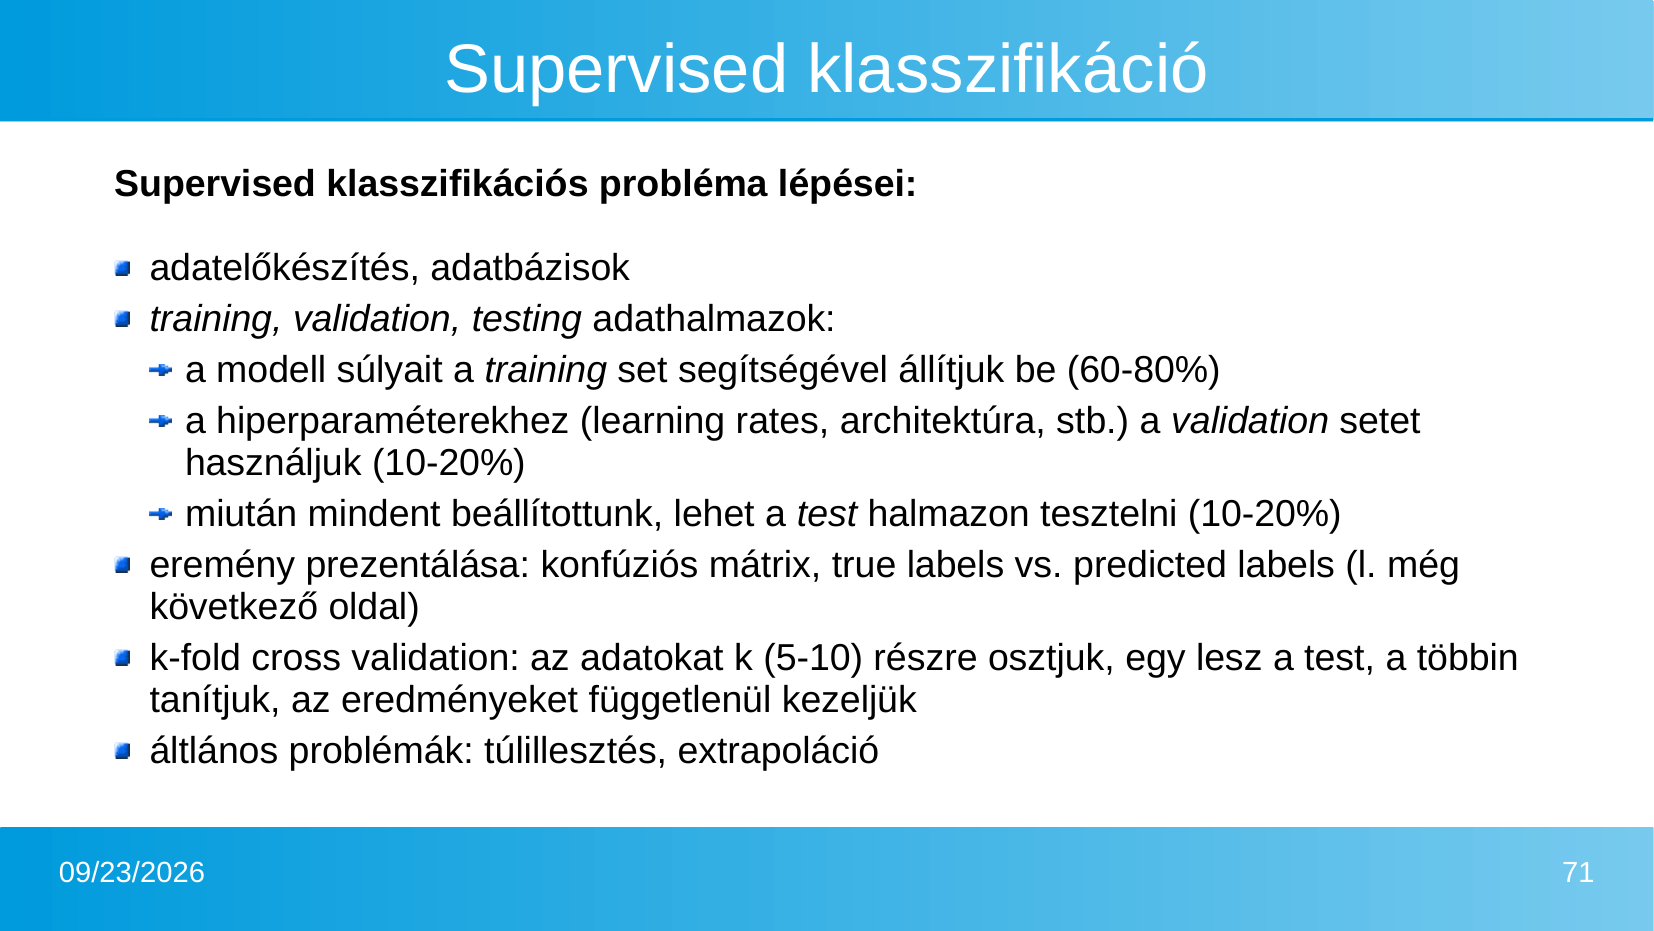

# Supervised klasszifikáció
Supervised klasszifikációs probléma lépései:
adatelőkészítés, adatbázisok
training, validation, testing adathalmazok:
a modell súlyait a training set segítségével állítjuk be (60-80%)
a hiperparaméterekhez (learning rates, architektúra, stb.) a validation setet használjuk (10-20%)
miután mindent beállítottunk, lehet a test halmazon tesztelni (10-20%)
eremény prezentálása: konfúziós mátrix, true labels vs. predicted labels (l. még következő oldal)
k-fold cross validation: az adatokat k (5-10) részre osztjuk, egy lesz a test, a többin tanítjuk, az eredményeket függetlenül kezeljük
áltlános problémák: túlillesztés, extrapoláció
71